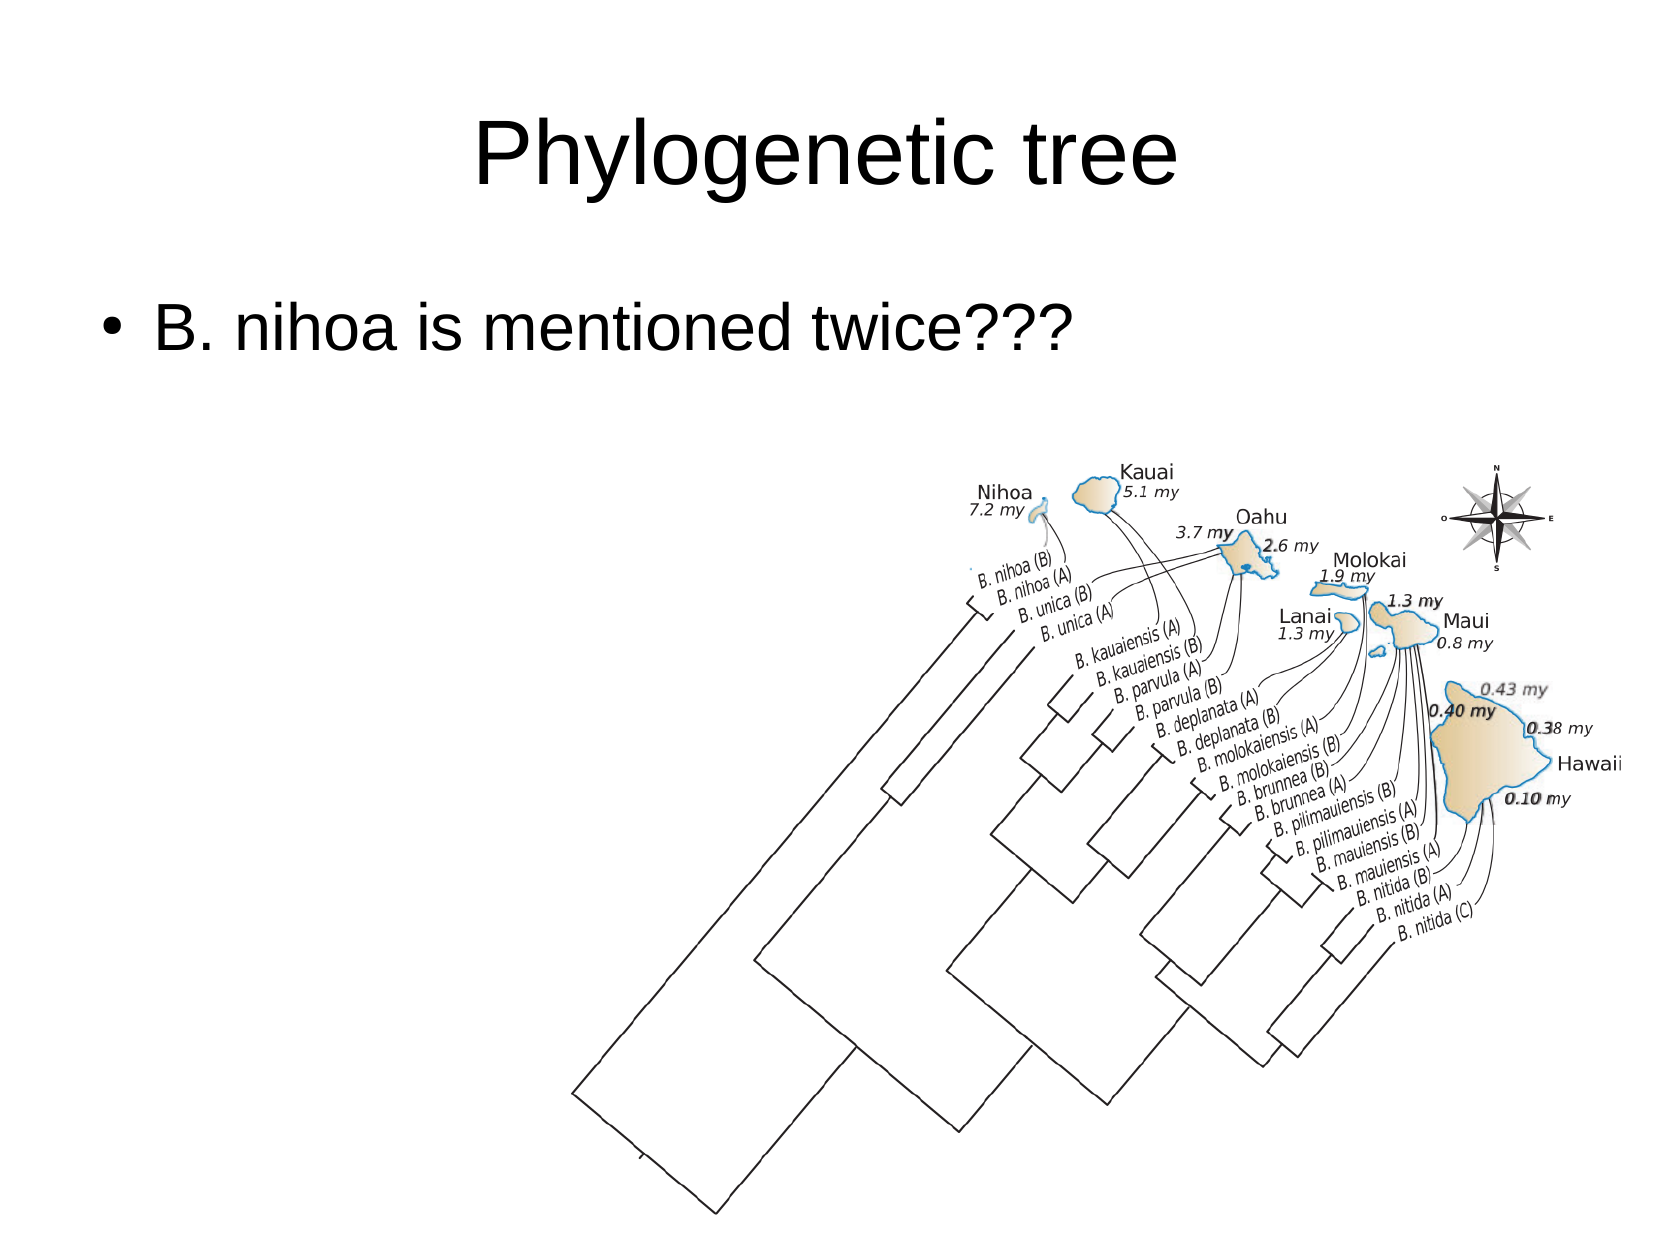

# Phylogenetic tree
B. nihoa is mentioned twice???